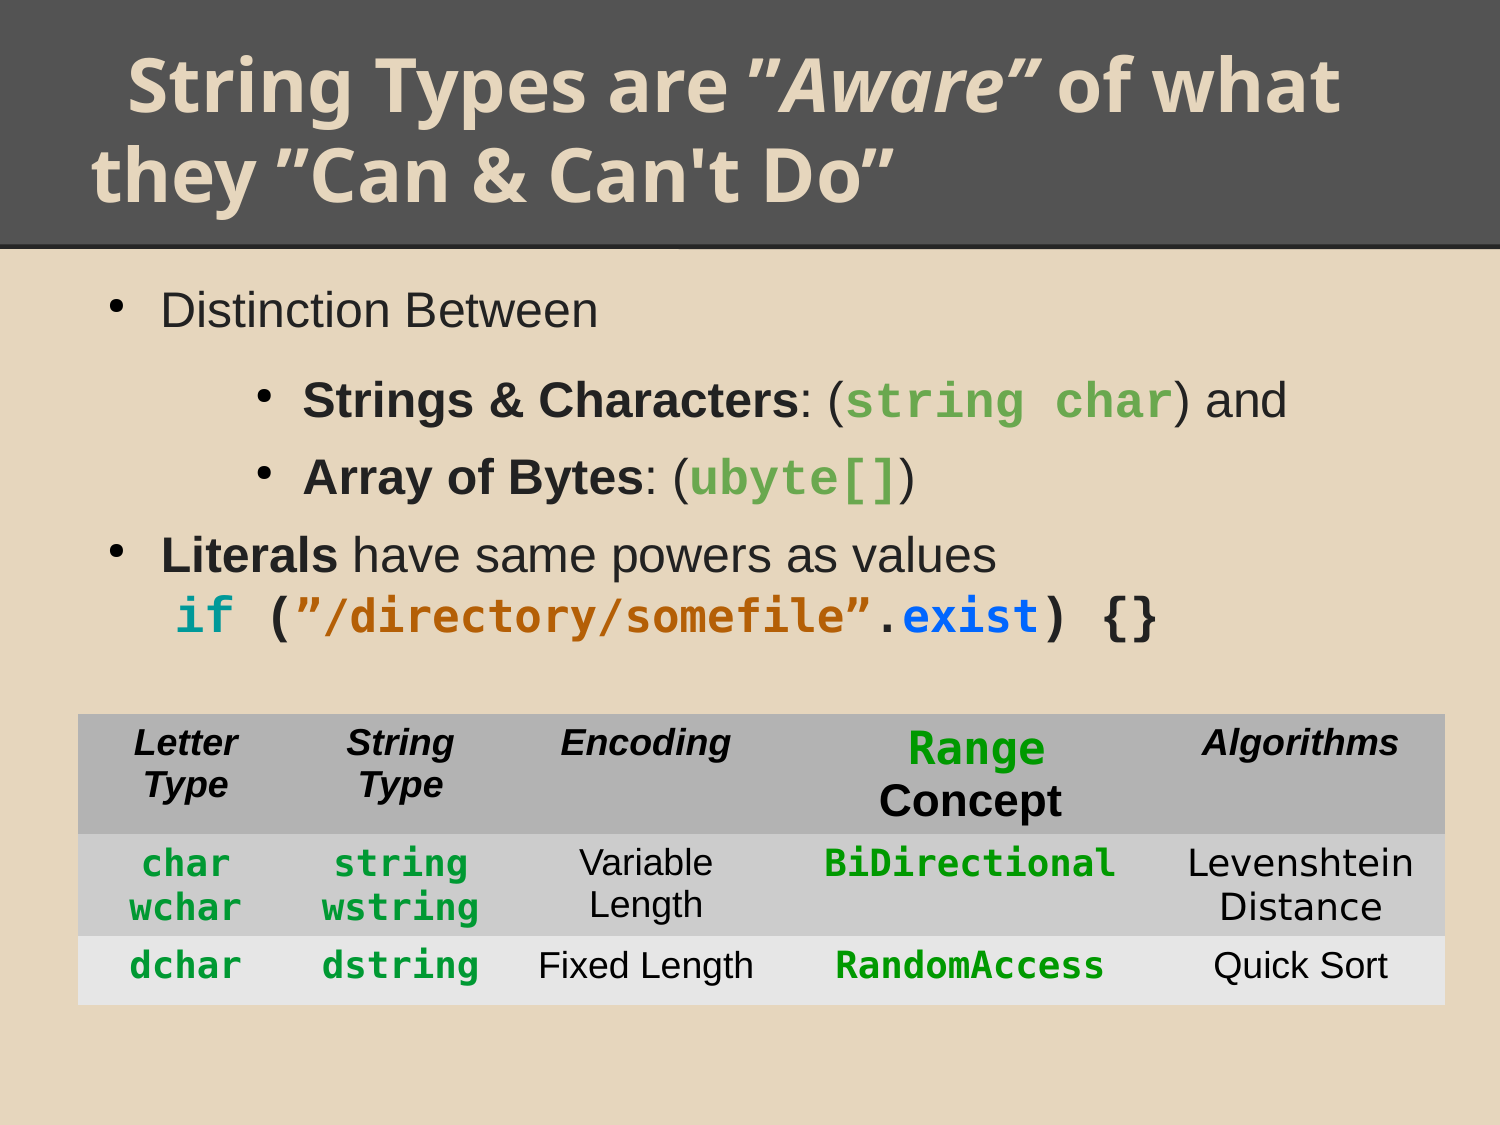

# String Types are ”Aware” of what they ”Can & Can't Do”
Distinction Between
Strings & Characters: (string char) and
Array of Bytes: (ubyte[])
Literals have same powers as values
 if (”/directory/somefile”.exist) {}
| Letter Type | String Type | Encoding | Range Concept | Algorithms |
| --- | --- | --- | --- | --- |
| char wchar | string wstring | Variable Length | BiDirectional | Levenshtein Distance |
| dchar | dstring | Fixed Length | RandomAccess | Quick Sort |